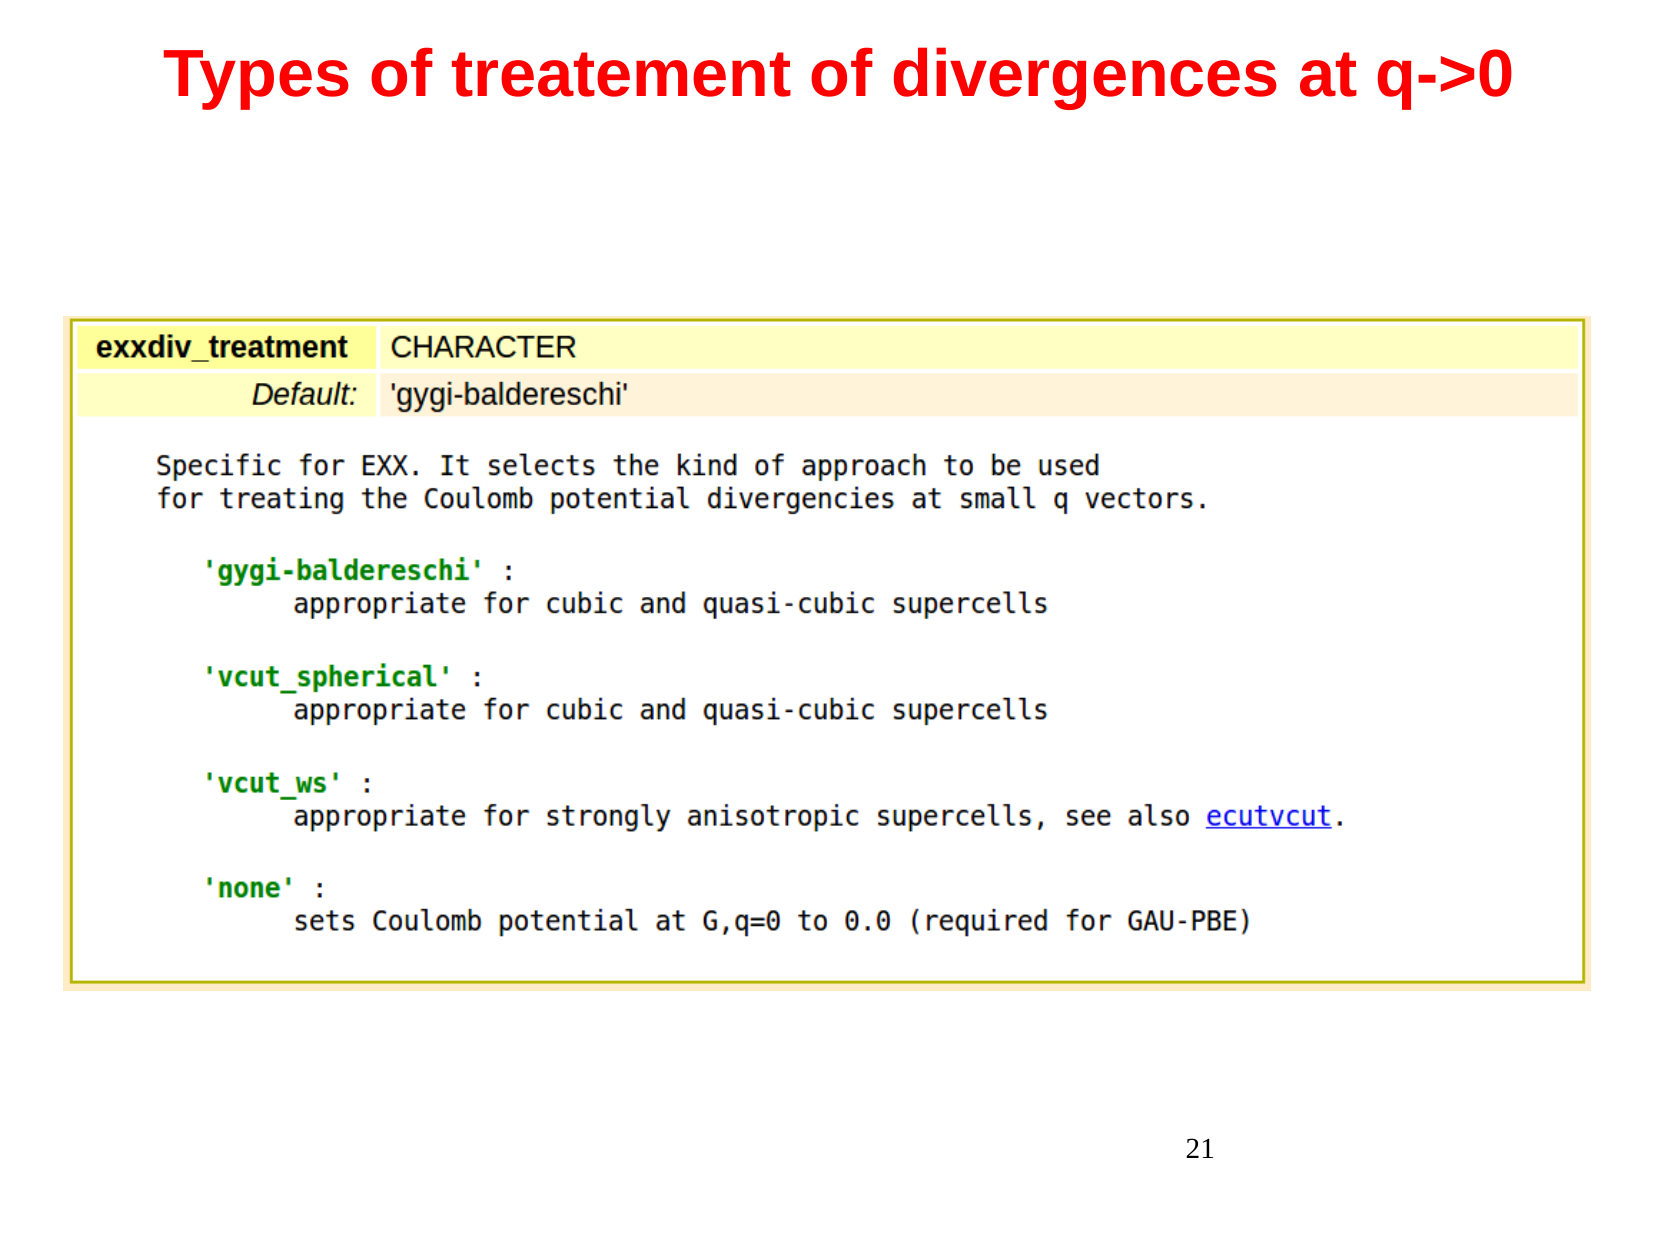

# Types of treatement of divergences at q->0